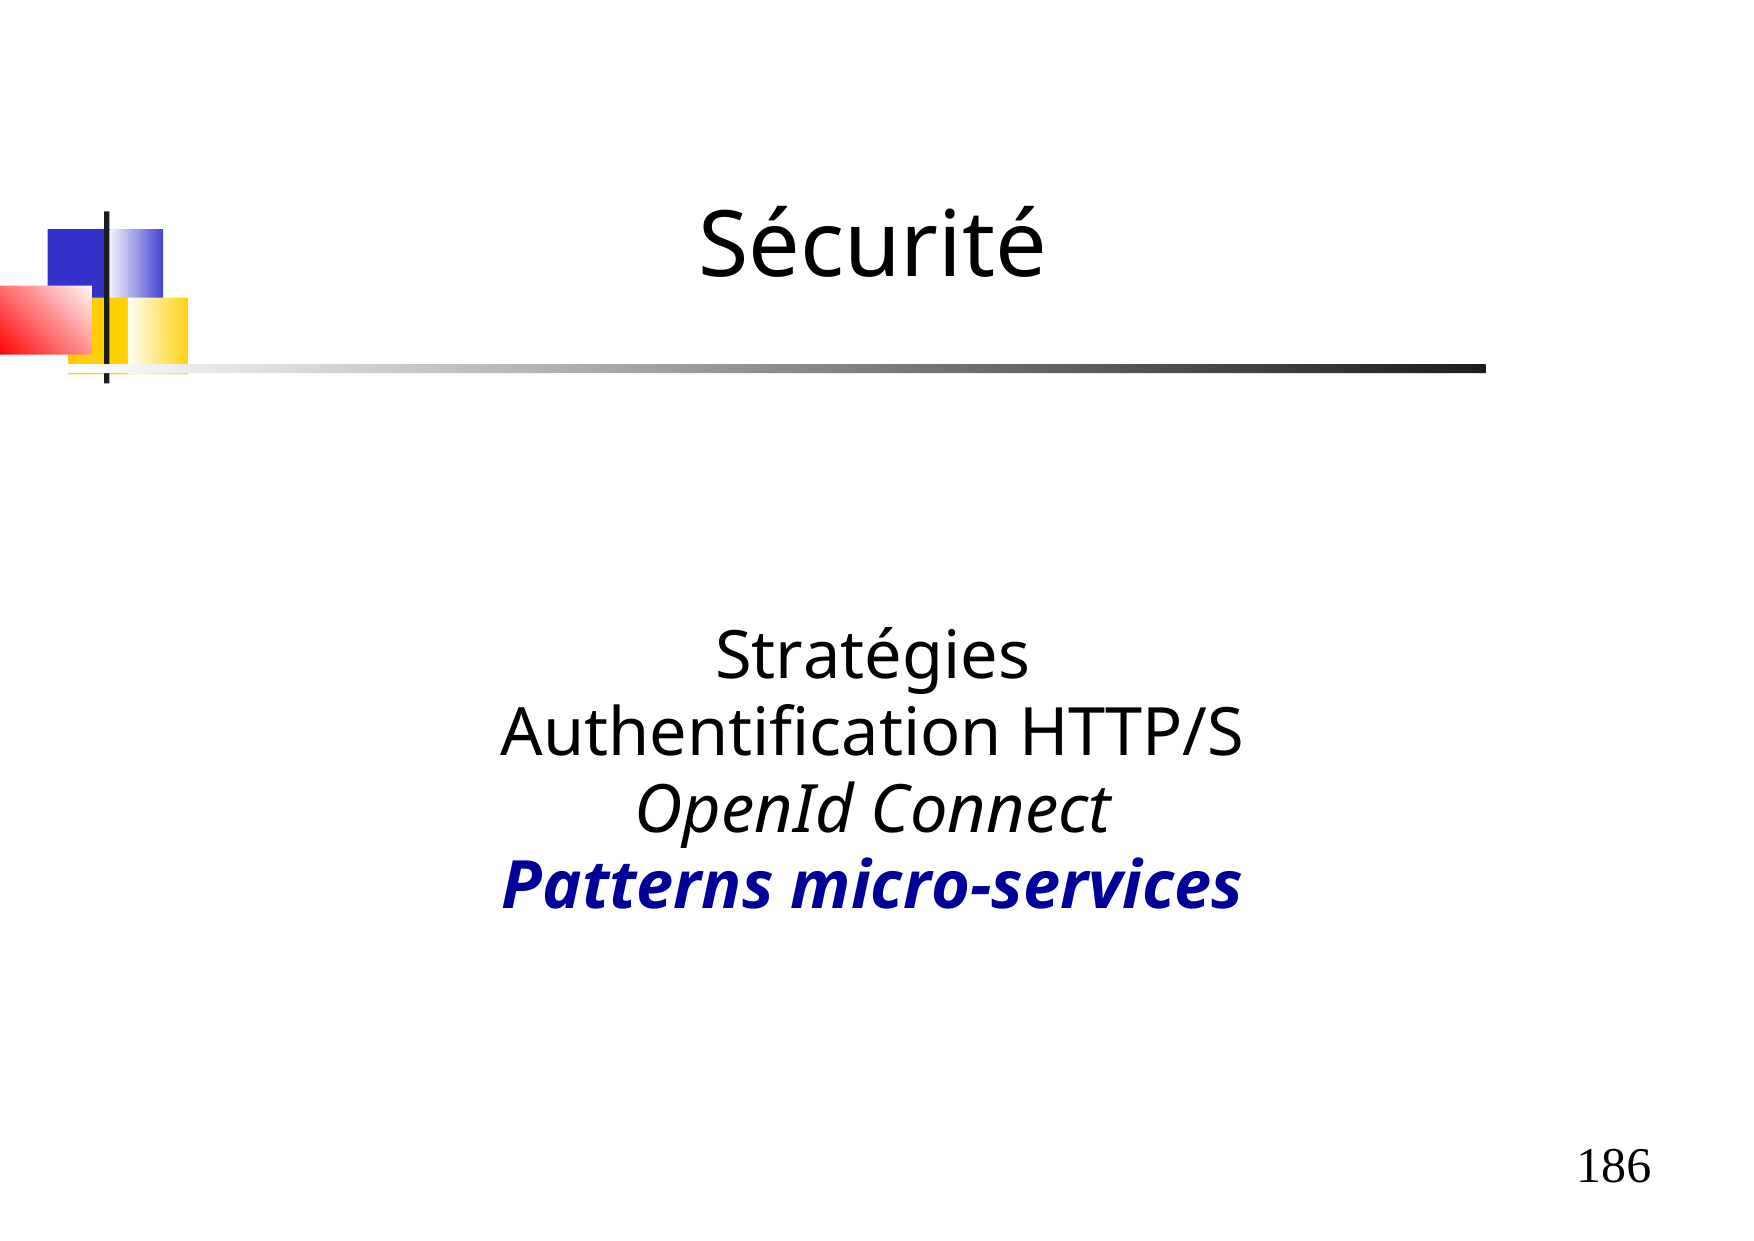

# Sécurité
Stratégies
Authentification HTTP/S
OpenId Connect
Patterns micro-services